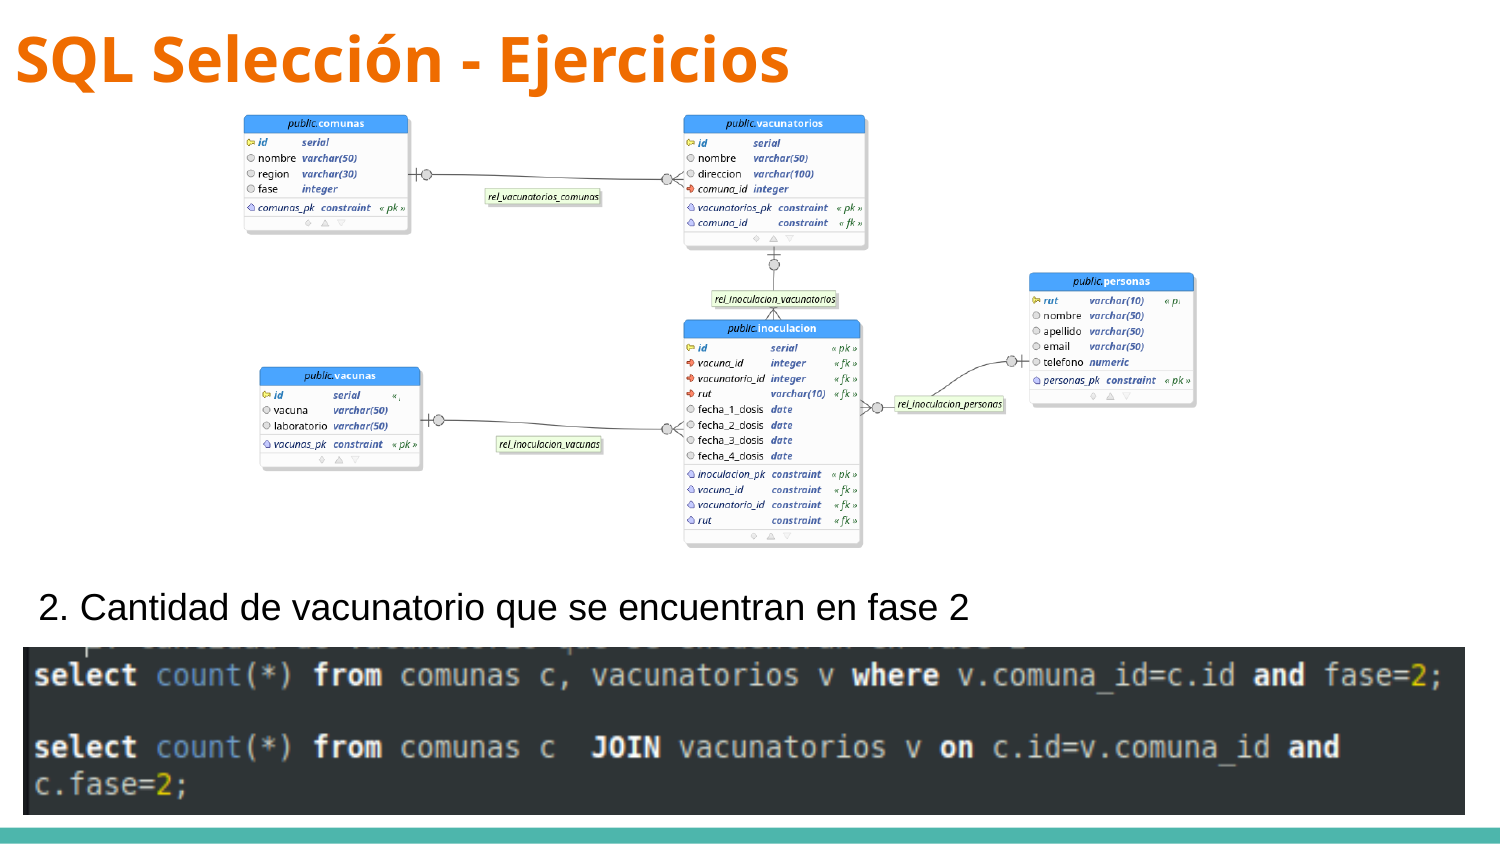

# SQL Selección - Ejercicios
2. Cantidad de vacunatorio que se encuentran en fase 2